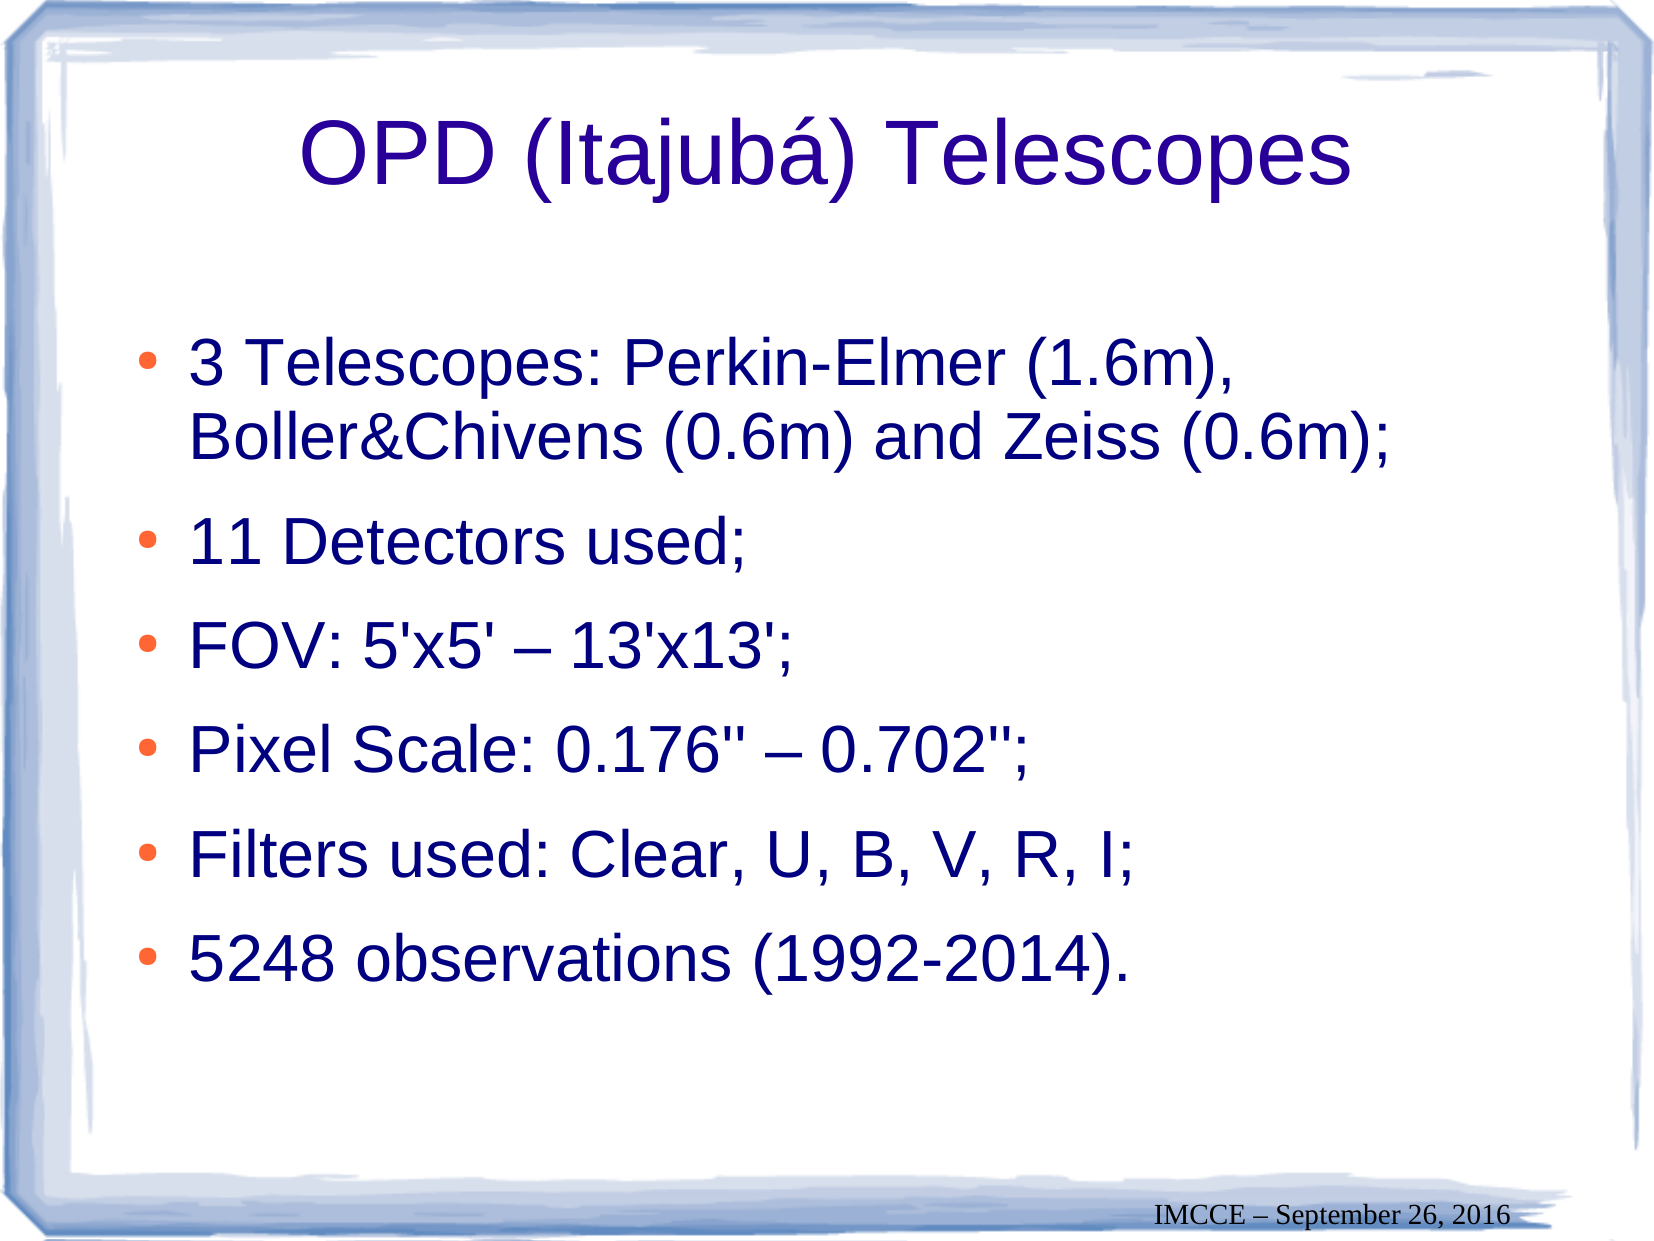

# OPD (Itajubá) Telescopes
3 Telescopes: Perkin-Elmer (1.6m), Boller&Chivens (0.6m) and Zeiss (0.6m);
11 Detectors used;
FOV: 5'x5' – 13'x13';
Pixel Scale: 0.176'' – 0.702'';
Filters used: Clear, U, B, V, R, I;
5248 observations (1992-2014).